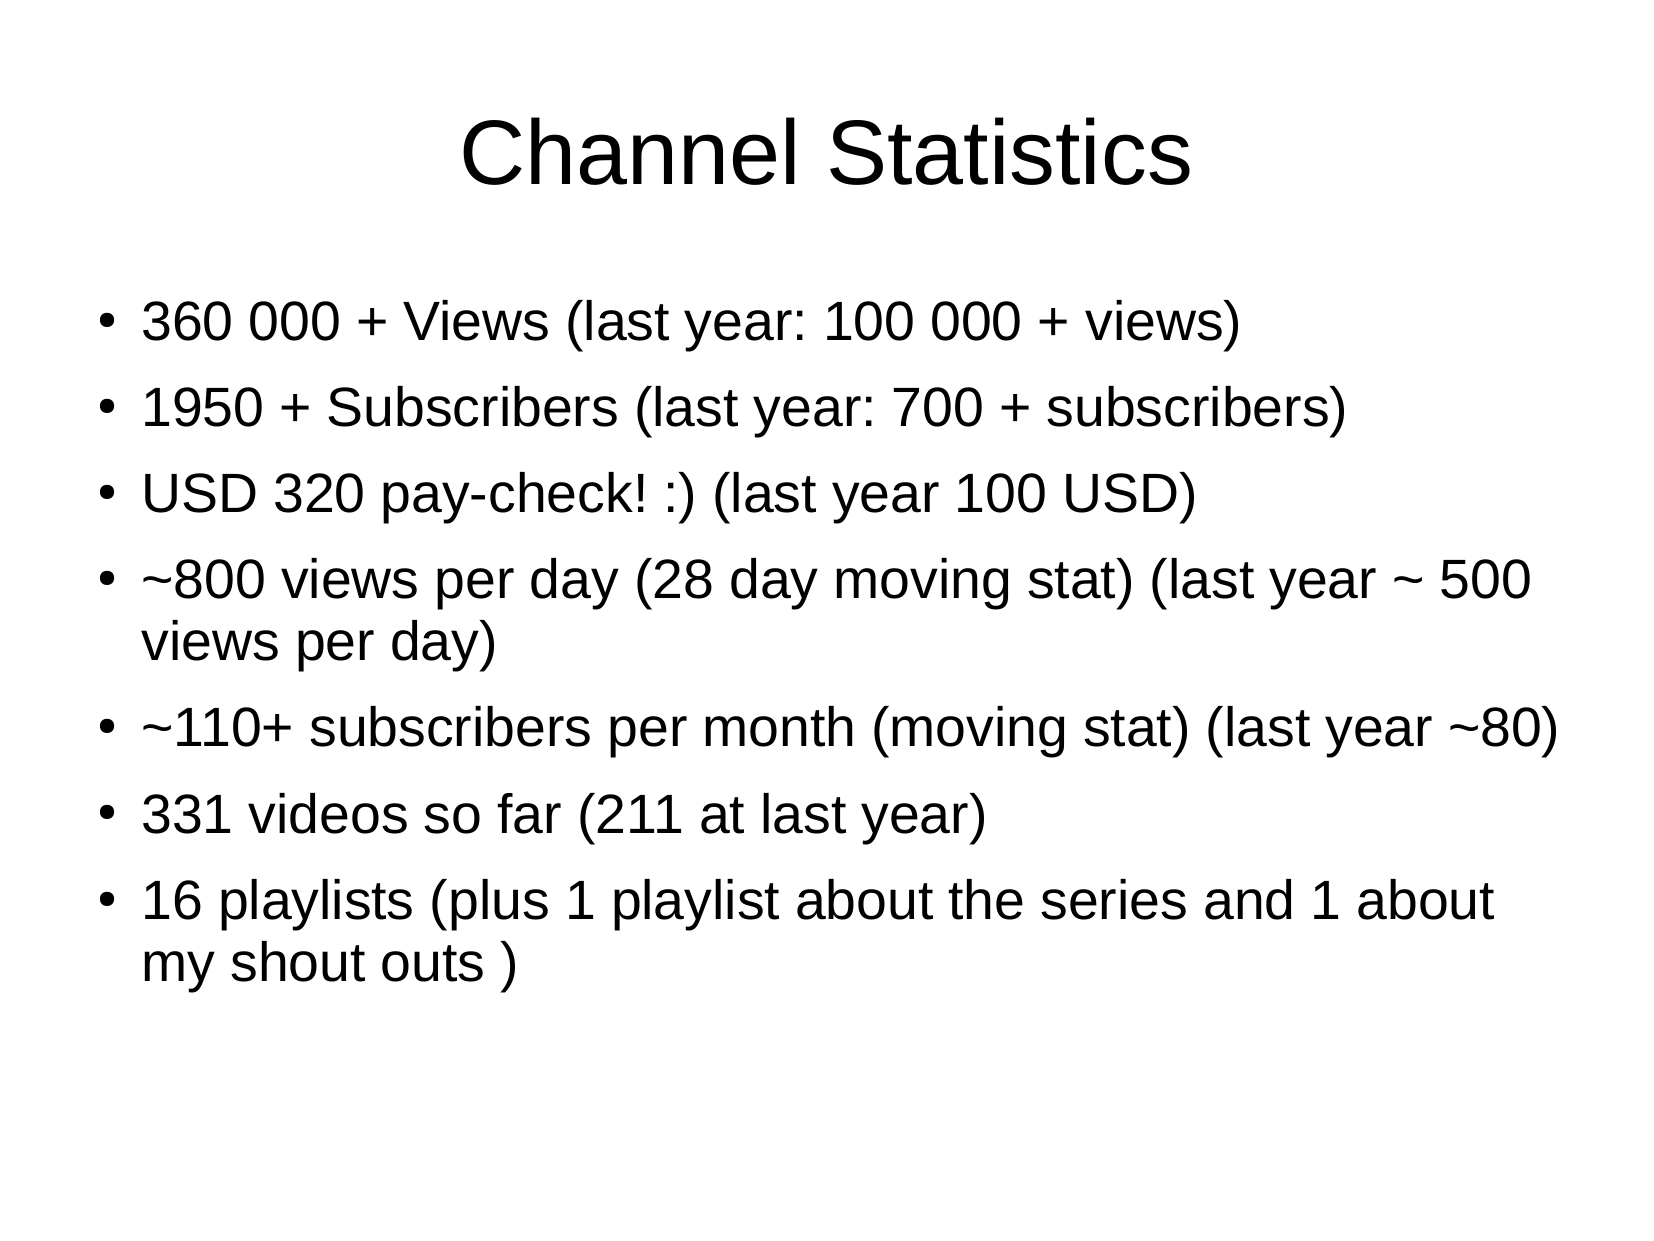

# Channel Statistics
360 000 + Views (last year: 100 000 + views)
1950 + Subscribers (last year: 700 + subscribers)
USD 320 pay-check! :) (last year 100 USD)
~800 views per day (28 day moving stat) (last year ~ 500 views per day)
~110+ subscribers per month (moving stat) (last year ~80)
331 videos so far (211 at last year)
16 playlists (plus 1 playlist about the series and 1 about my shout outs )